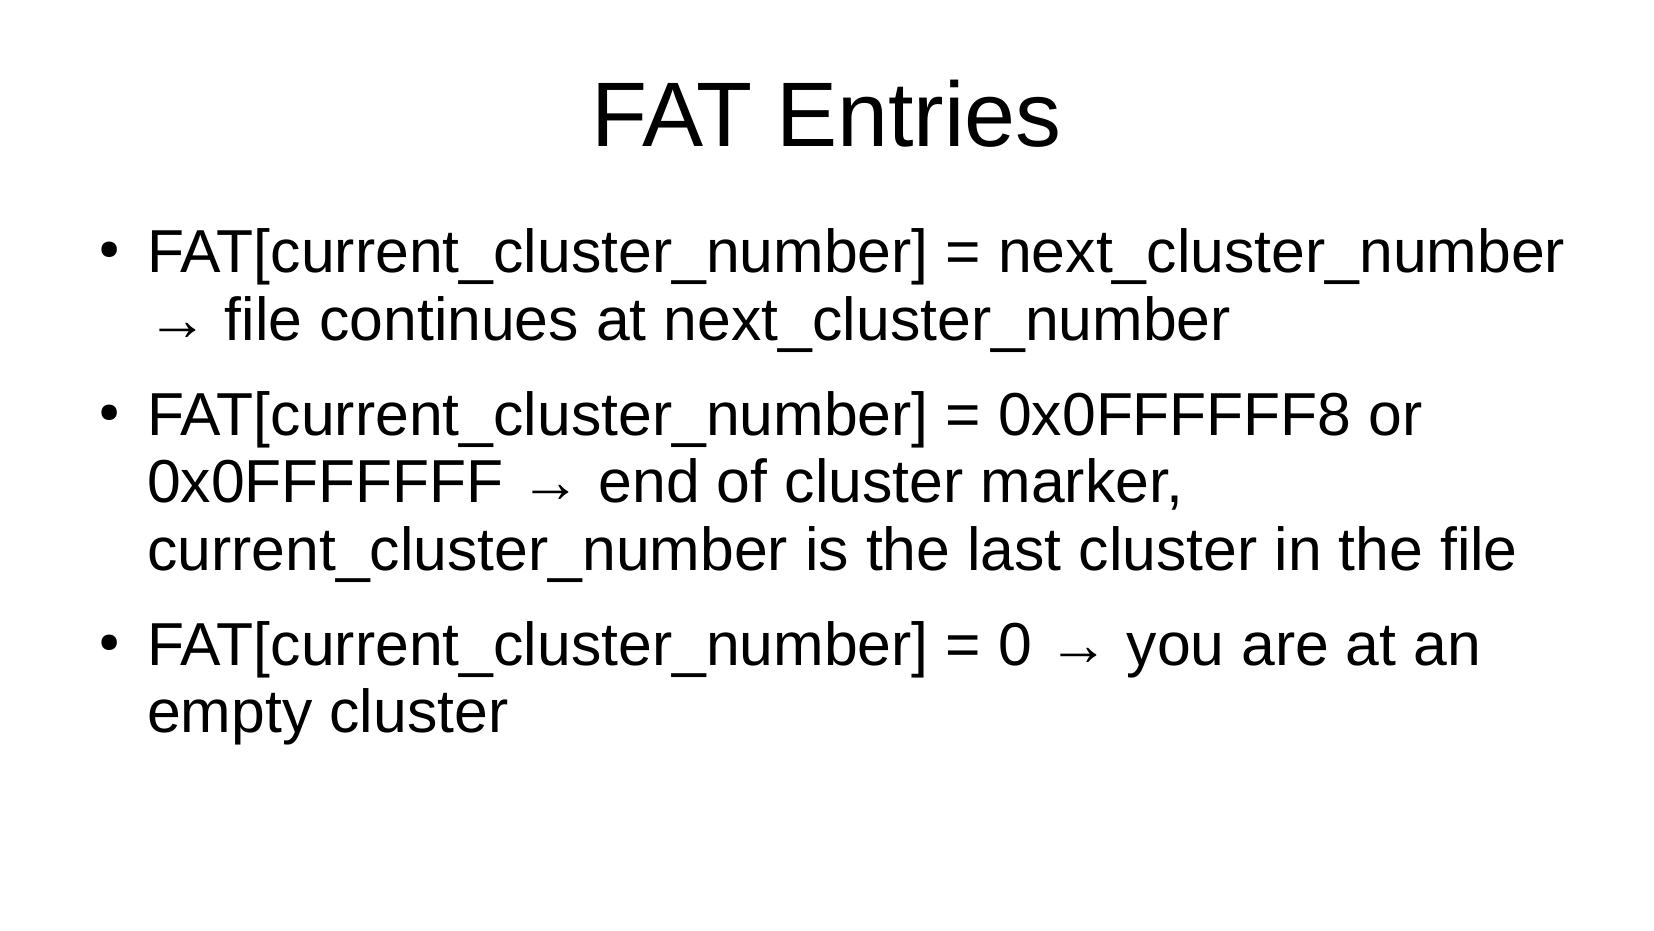

# FAT Entries
FAT[current_cluster_number] = next_cluster_number → file continues at next_cluster_number
FAT[current_cluster_number] = 0x0FFFFFF8 or 0x0FFFFFFF → end of cluster marker, current_cluster_number is the last cluster in the file
FAT[current_cluster_number] = 0 → you are at an empty cluster